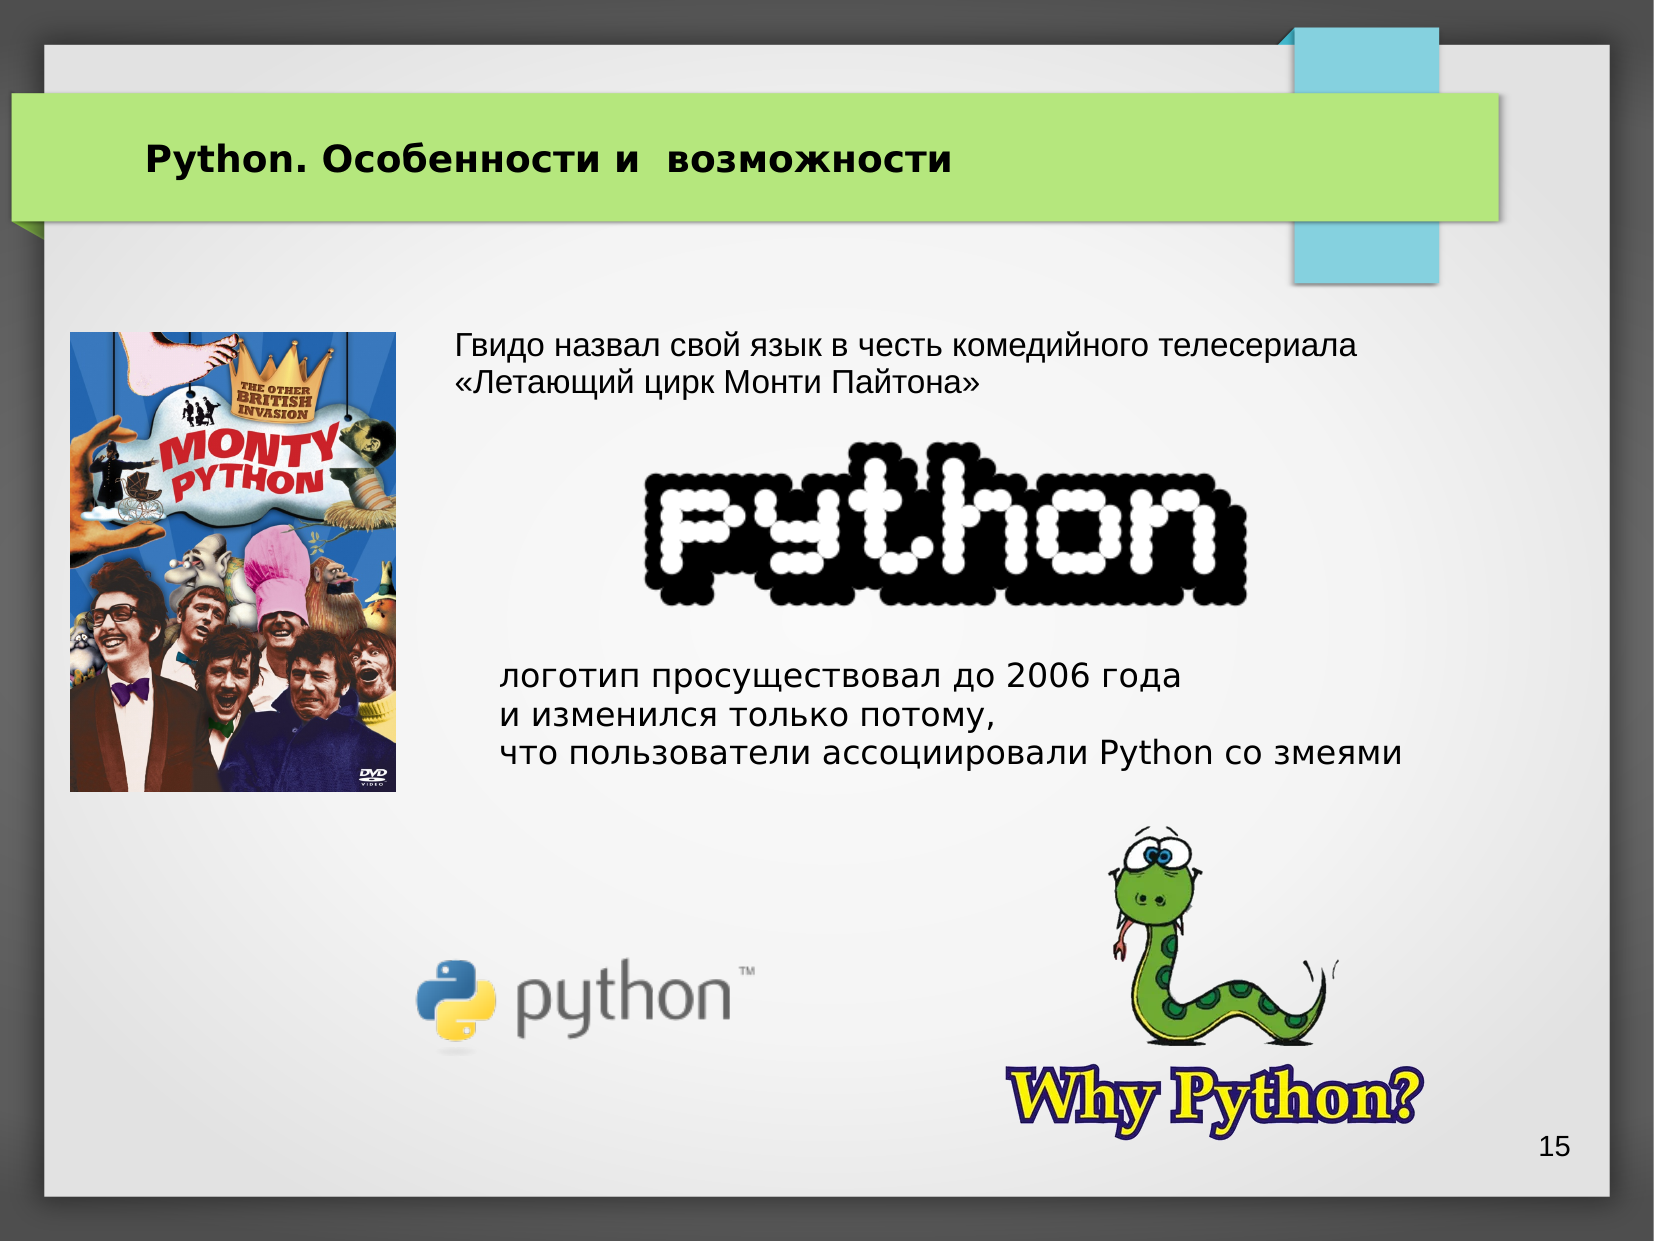

Python. Особенности и возможности
Гвидо назвал свой язык в честь комедийного телесериала «Летающий цирк Монти Пайтона»
логотип просуществовал до 2006 года
и изменился только потому,
что пользователи ассоциировали Python со змеями
15